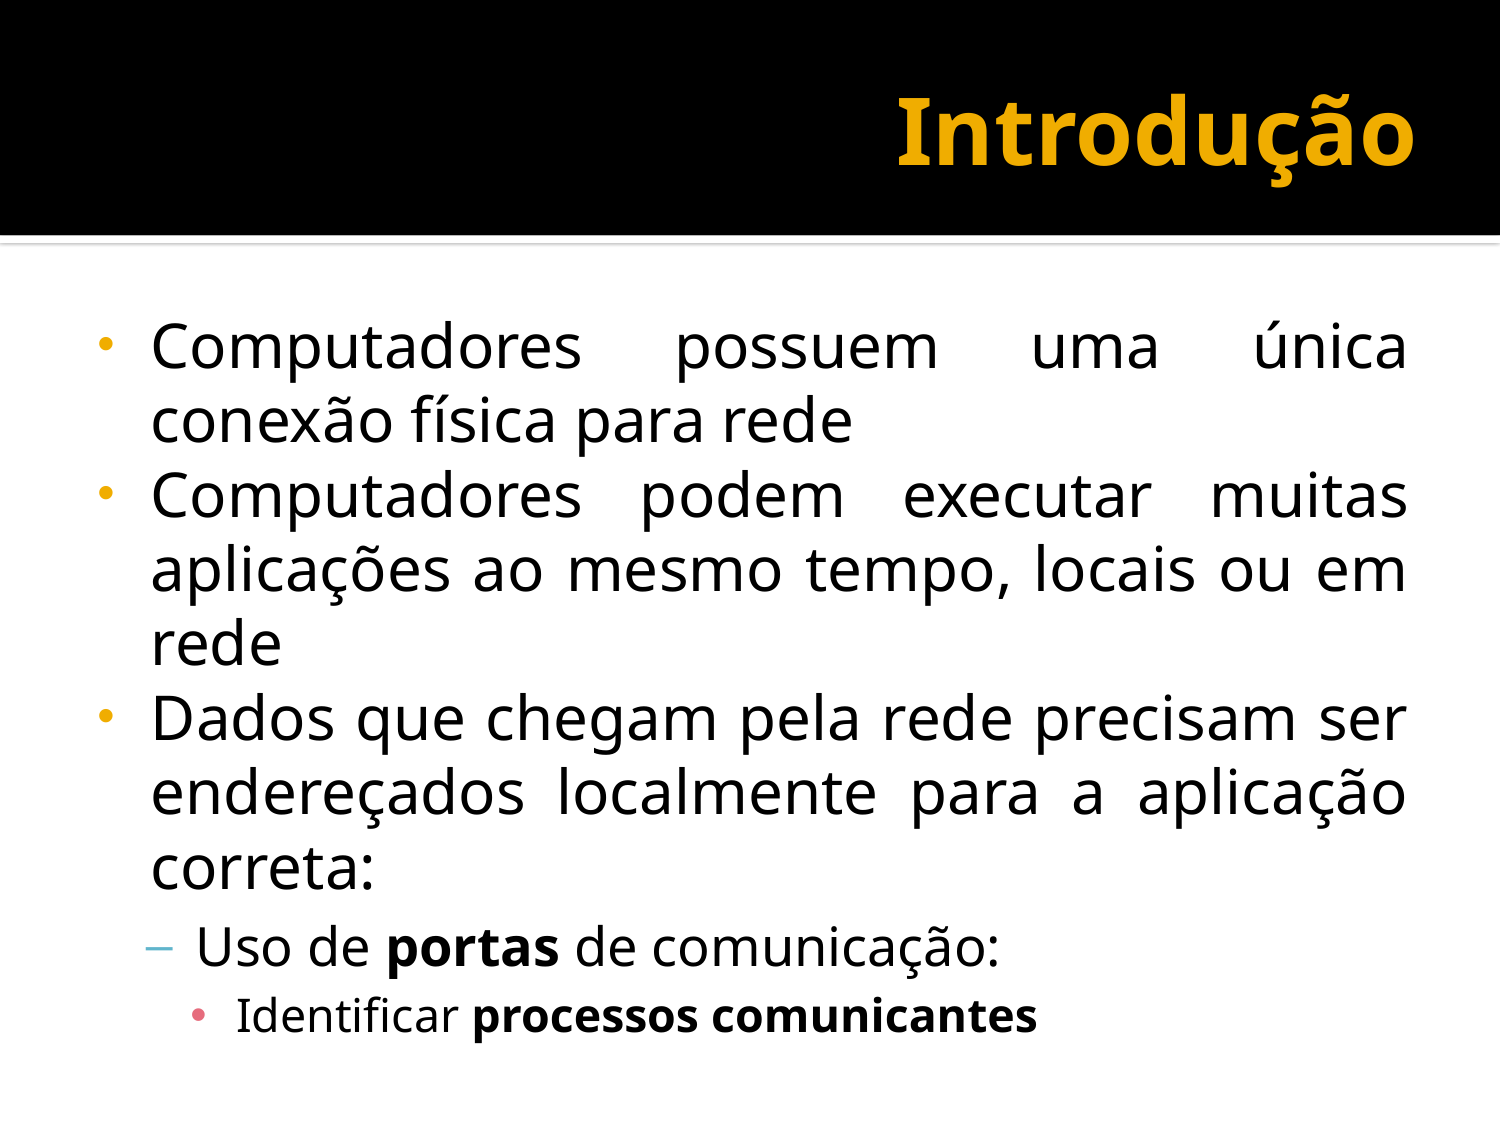

# Introdução
Computadores possuem uma única conexão física para rede
Computadores podem executar muitas aplicações ao mesmo tempo, locais ou em rede
Dados que chegam pela rede precisam ser endereçados localmente para a aplicação correta:
Uso de portas de comunicação:
Identificar processos comunicantes